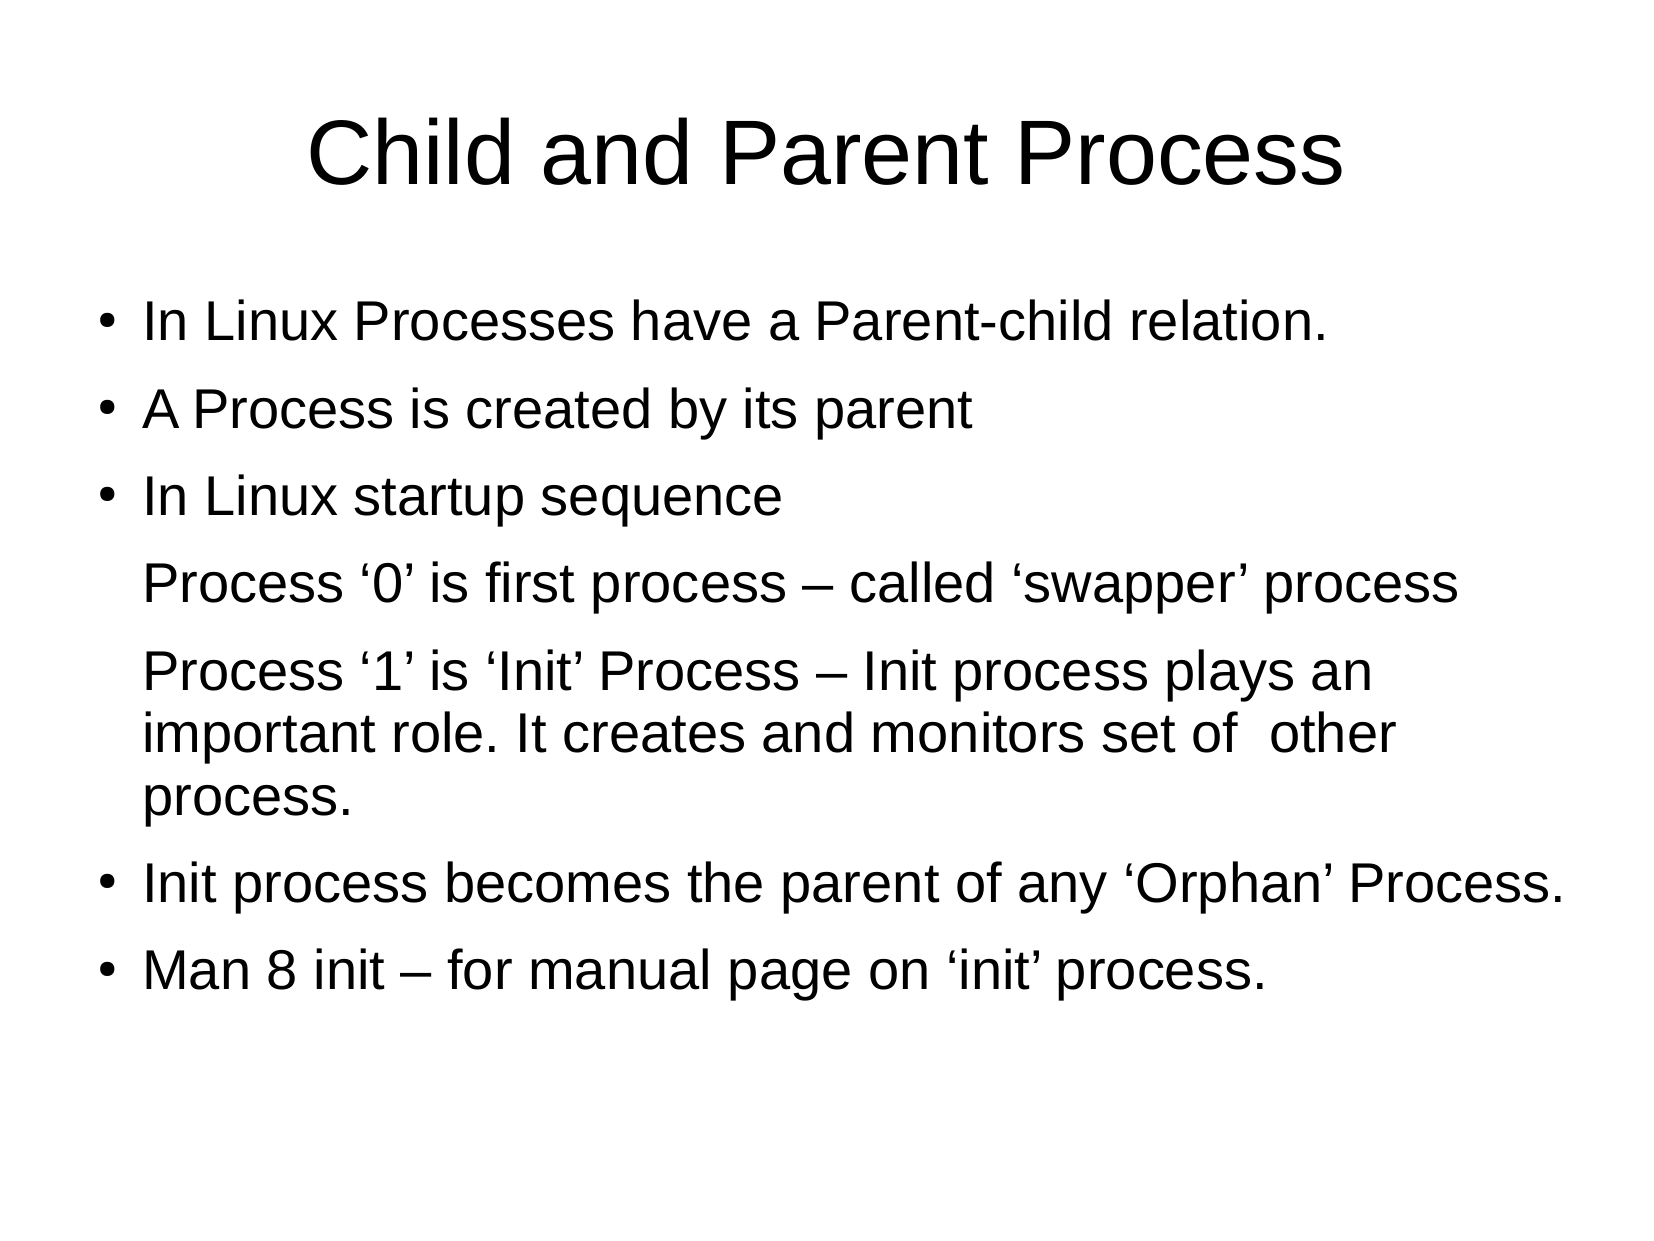

# Child and Parent Process
In Linux Processes have a Parent-child relation.
A Process is created by its parent
In Linux startup sequence
Process ‘0’ is first process – called ‘swapper’ process
Process ‘1’ is ‘Init’ Process – Init process plays an important role. It creates and monitors set of other process.
Init process becomes the parent of any ‘Orphan’ Process.
Man 8 init – for manual page on ‘init’ process.